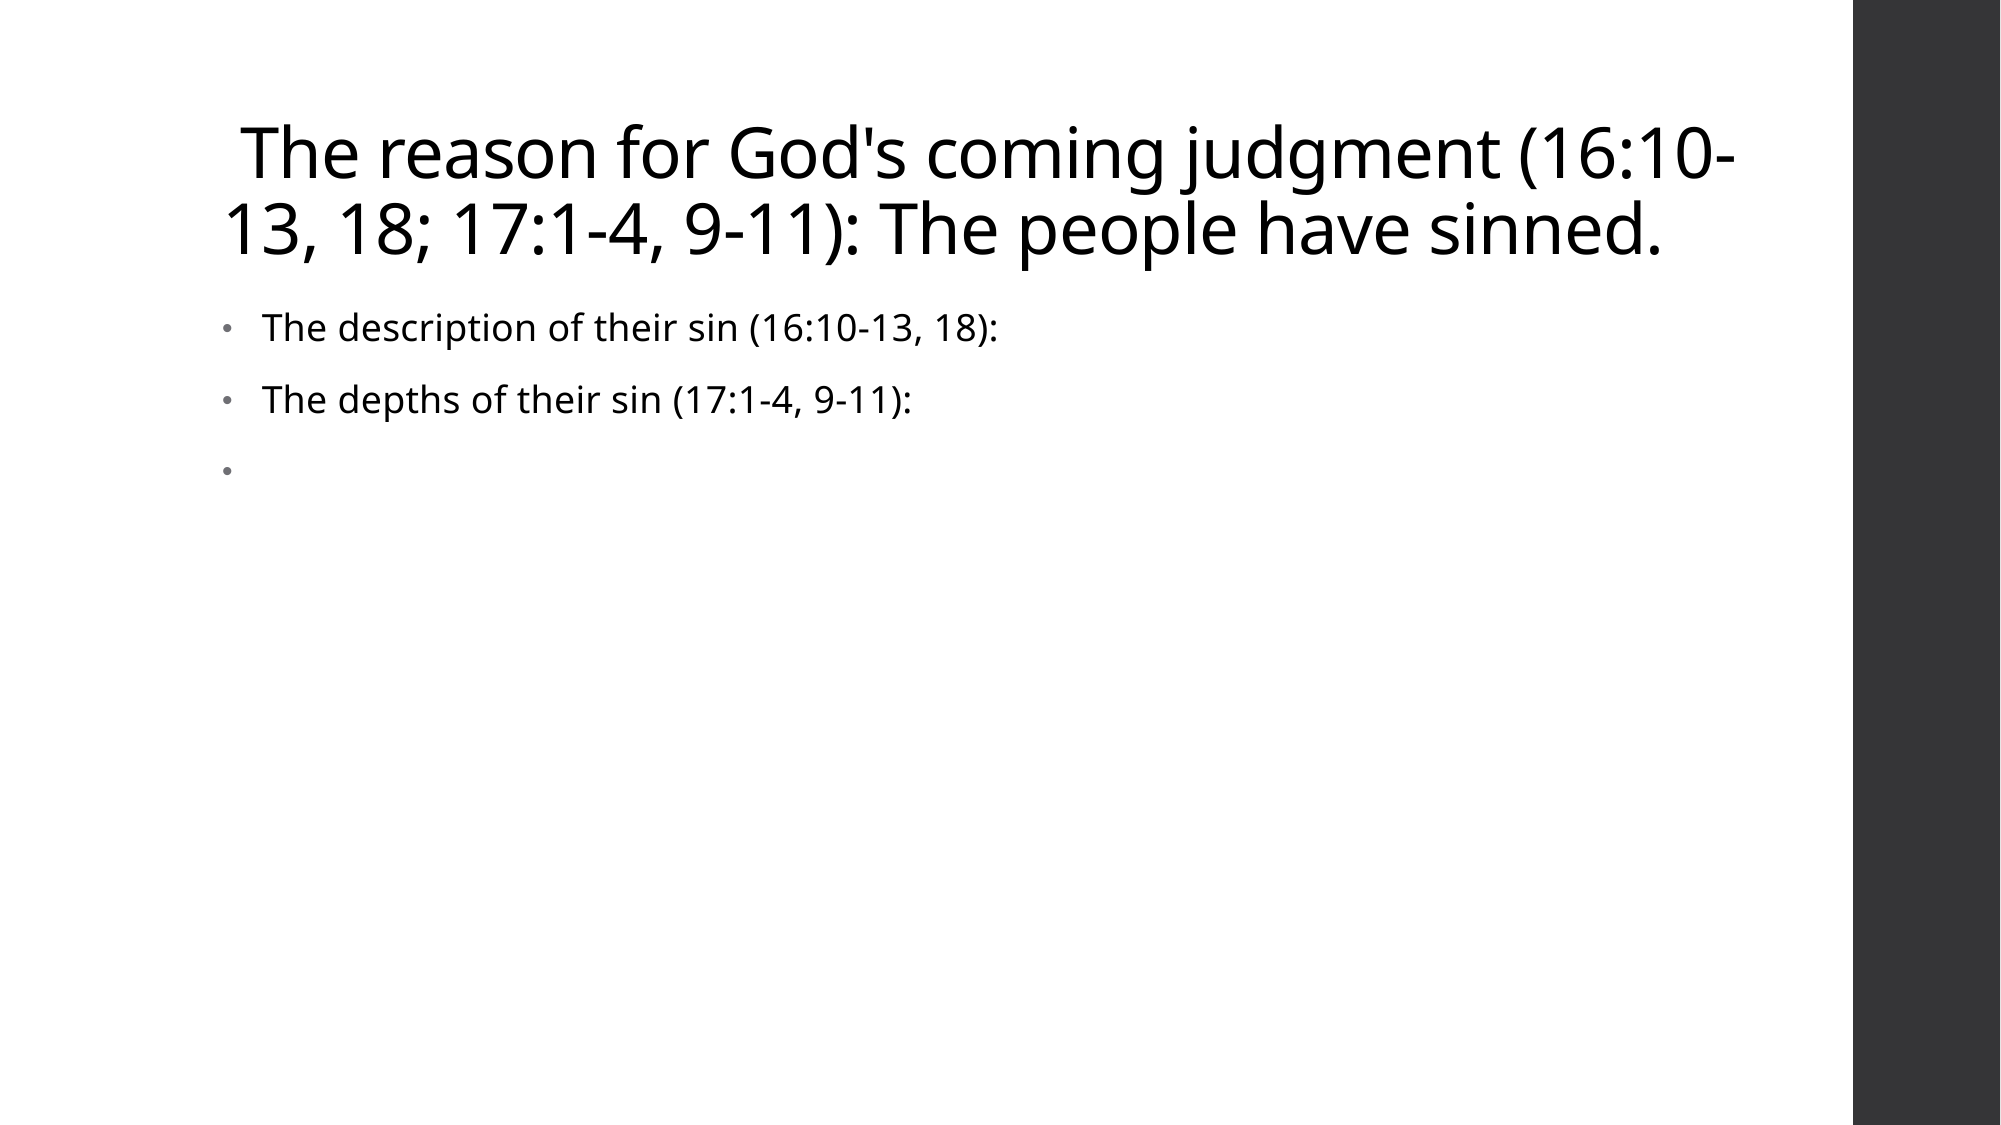

# The reason for God's coming judgment (16:10-13, 18; 17:1-4, 9-11): The people have sinned.
 The description of their sin (16:10-13, 18):
 The depths of their sin (17:1-4, 9-11):